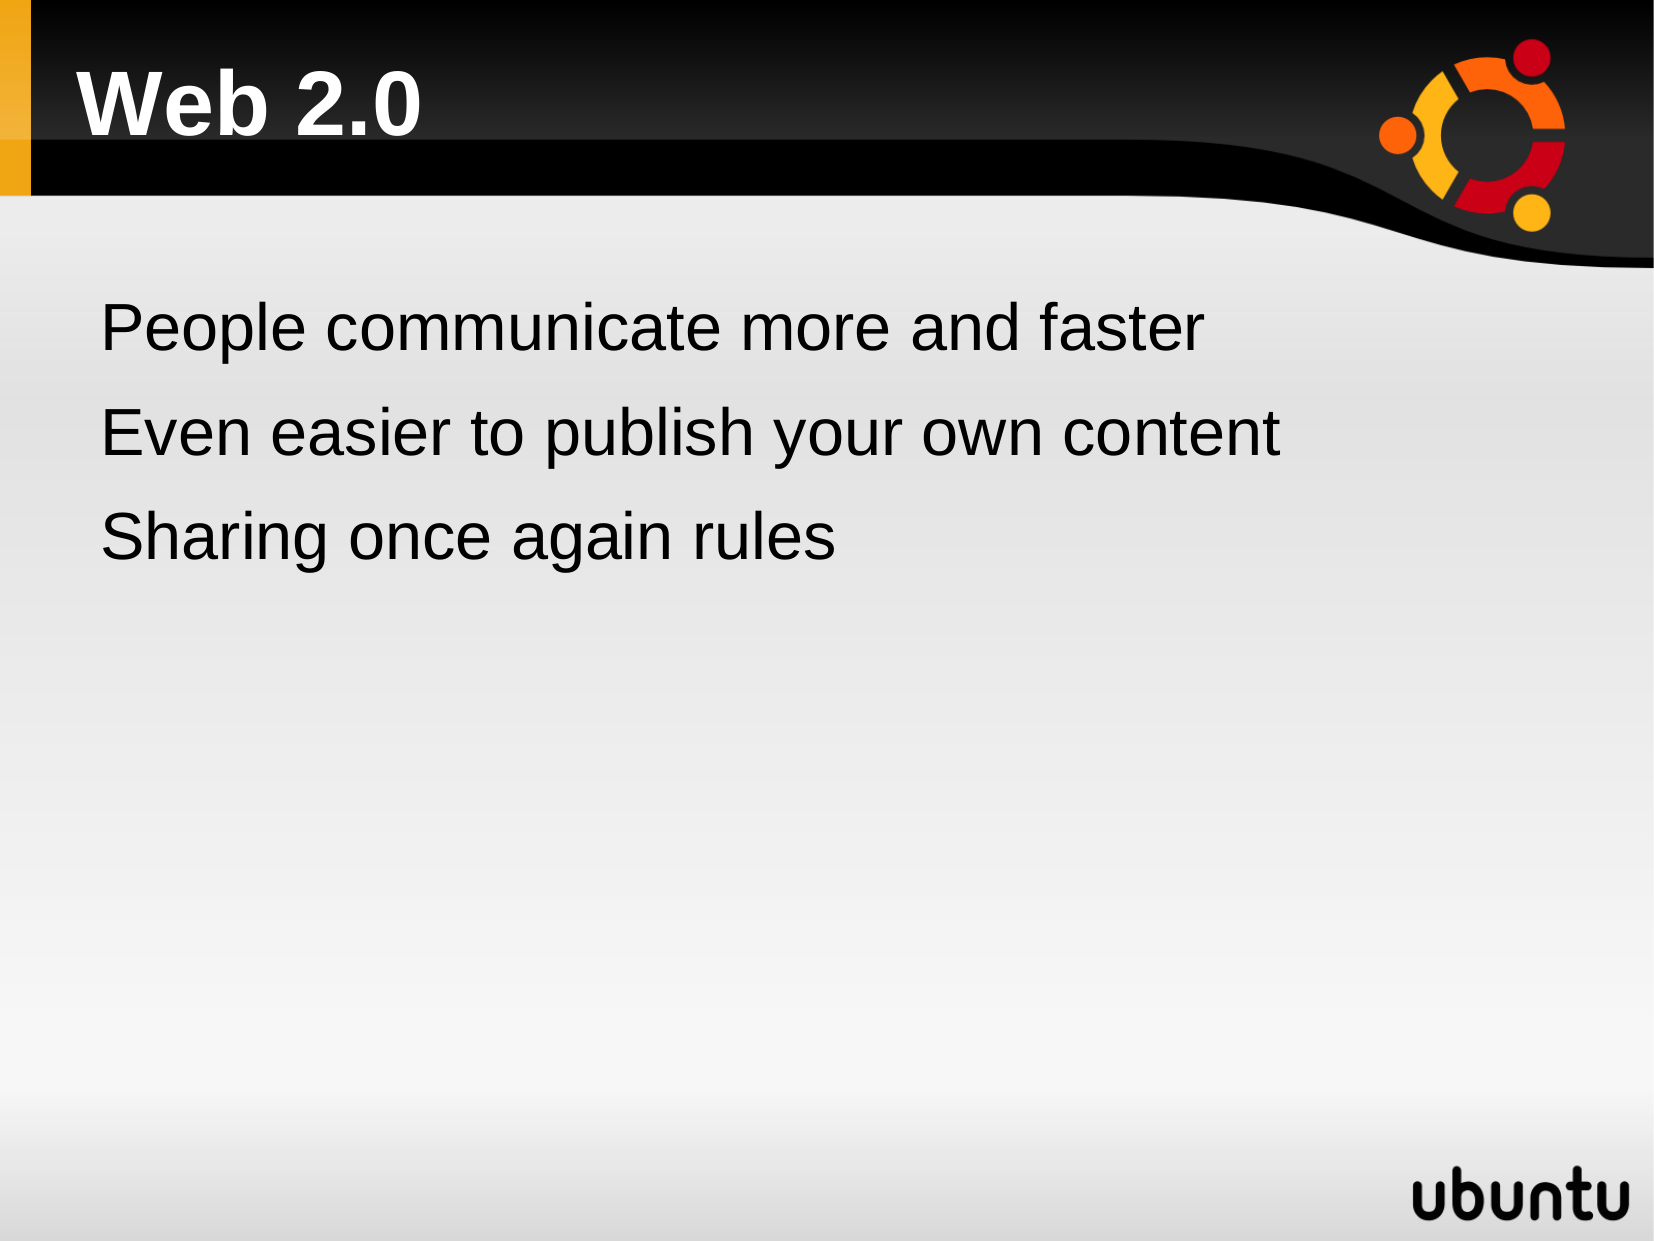

# Web 2.0
People communicate more and faster
Even easier to publish your own content
Sharing once again rules